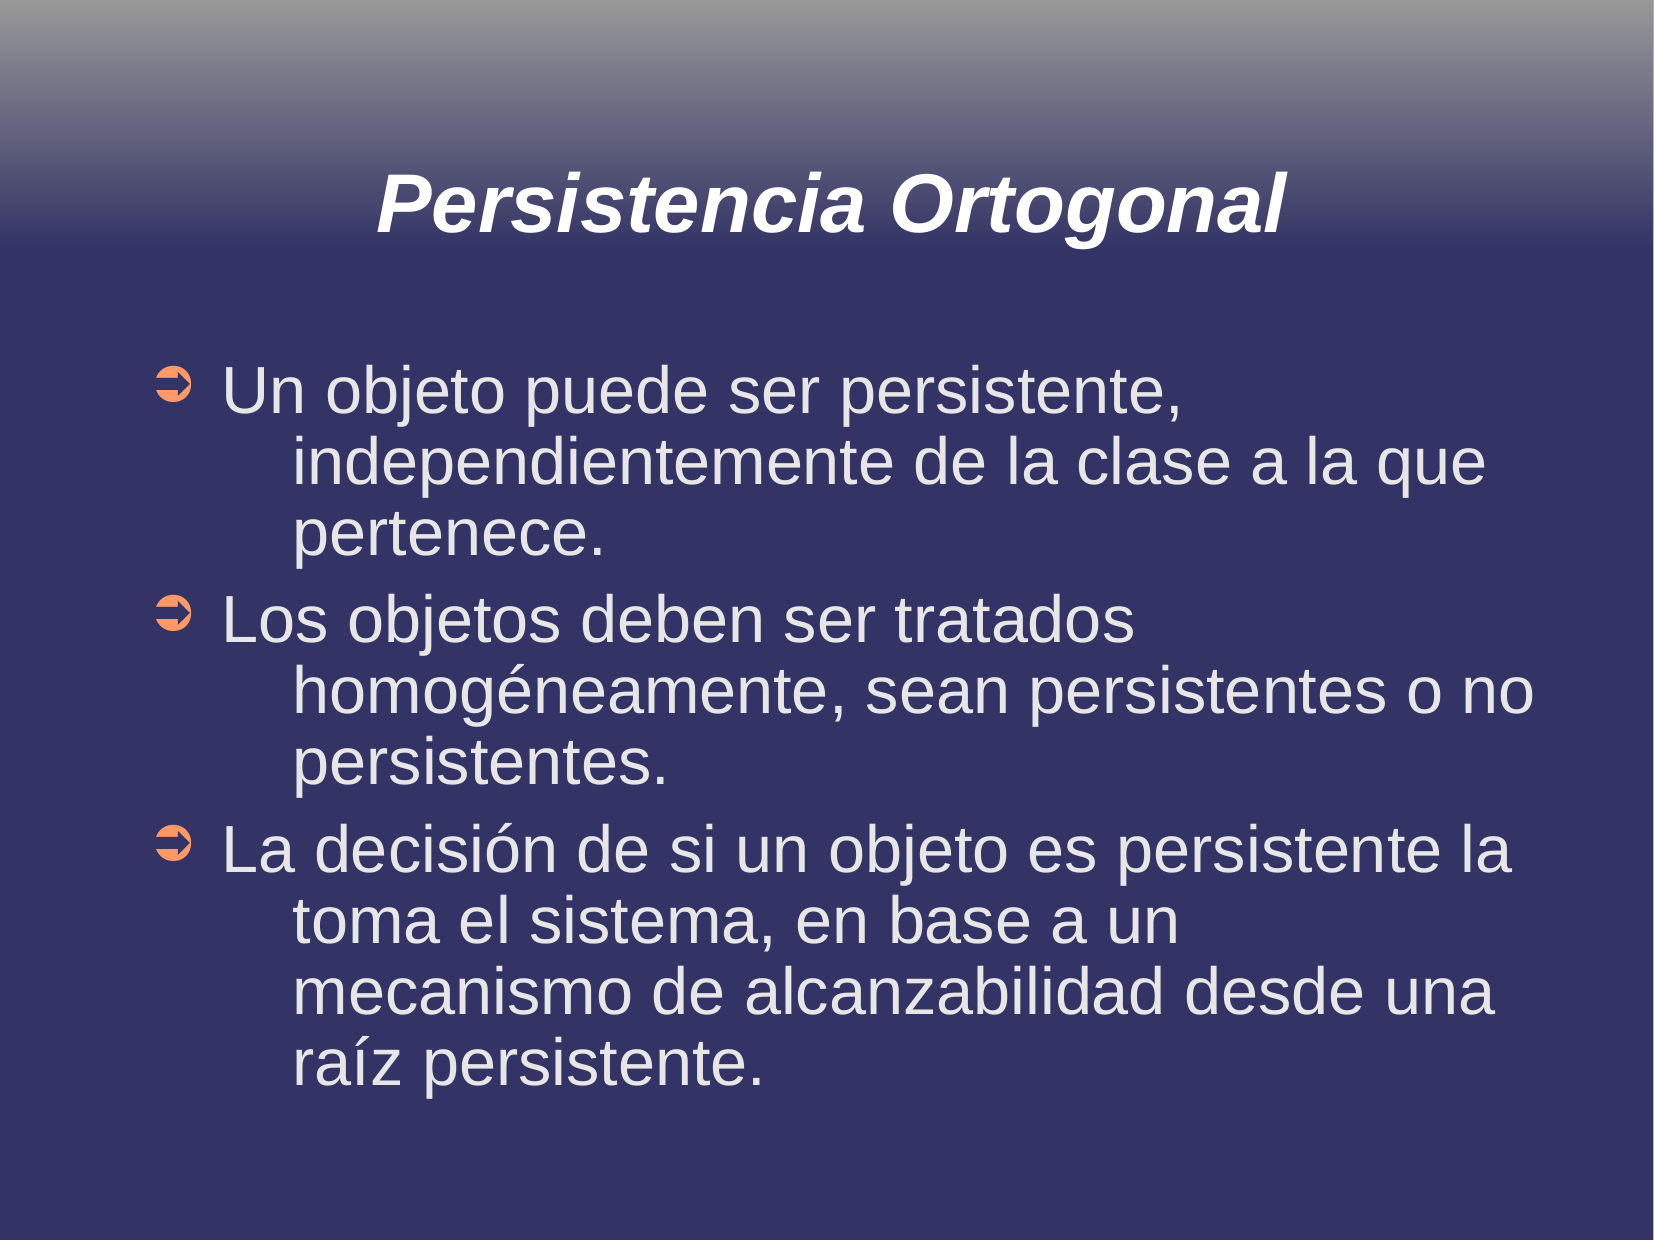

# Persistencia Ortogonal
Un objeto puede ser persistente, independientemente de la clase a la que pertenece.
Los objetos deben ser tratados homogéneamente, sean persistentes o no persistentes.
La decisión de si un objeto es persistente la toma el sistema, en base a un mecanismo de alcanzabilidad desde una raíz persistente.